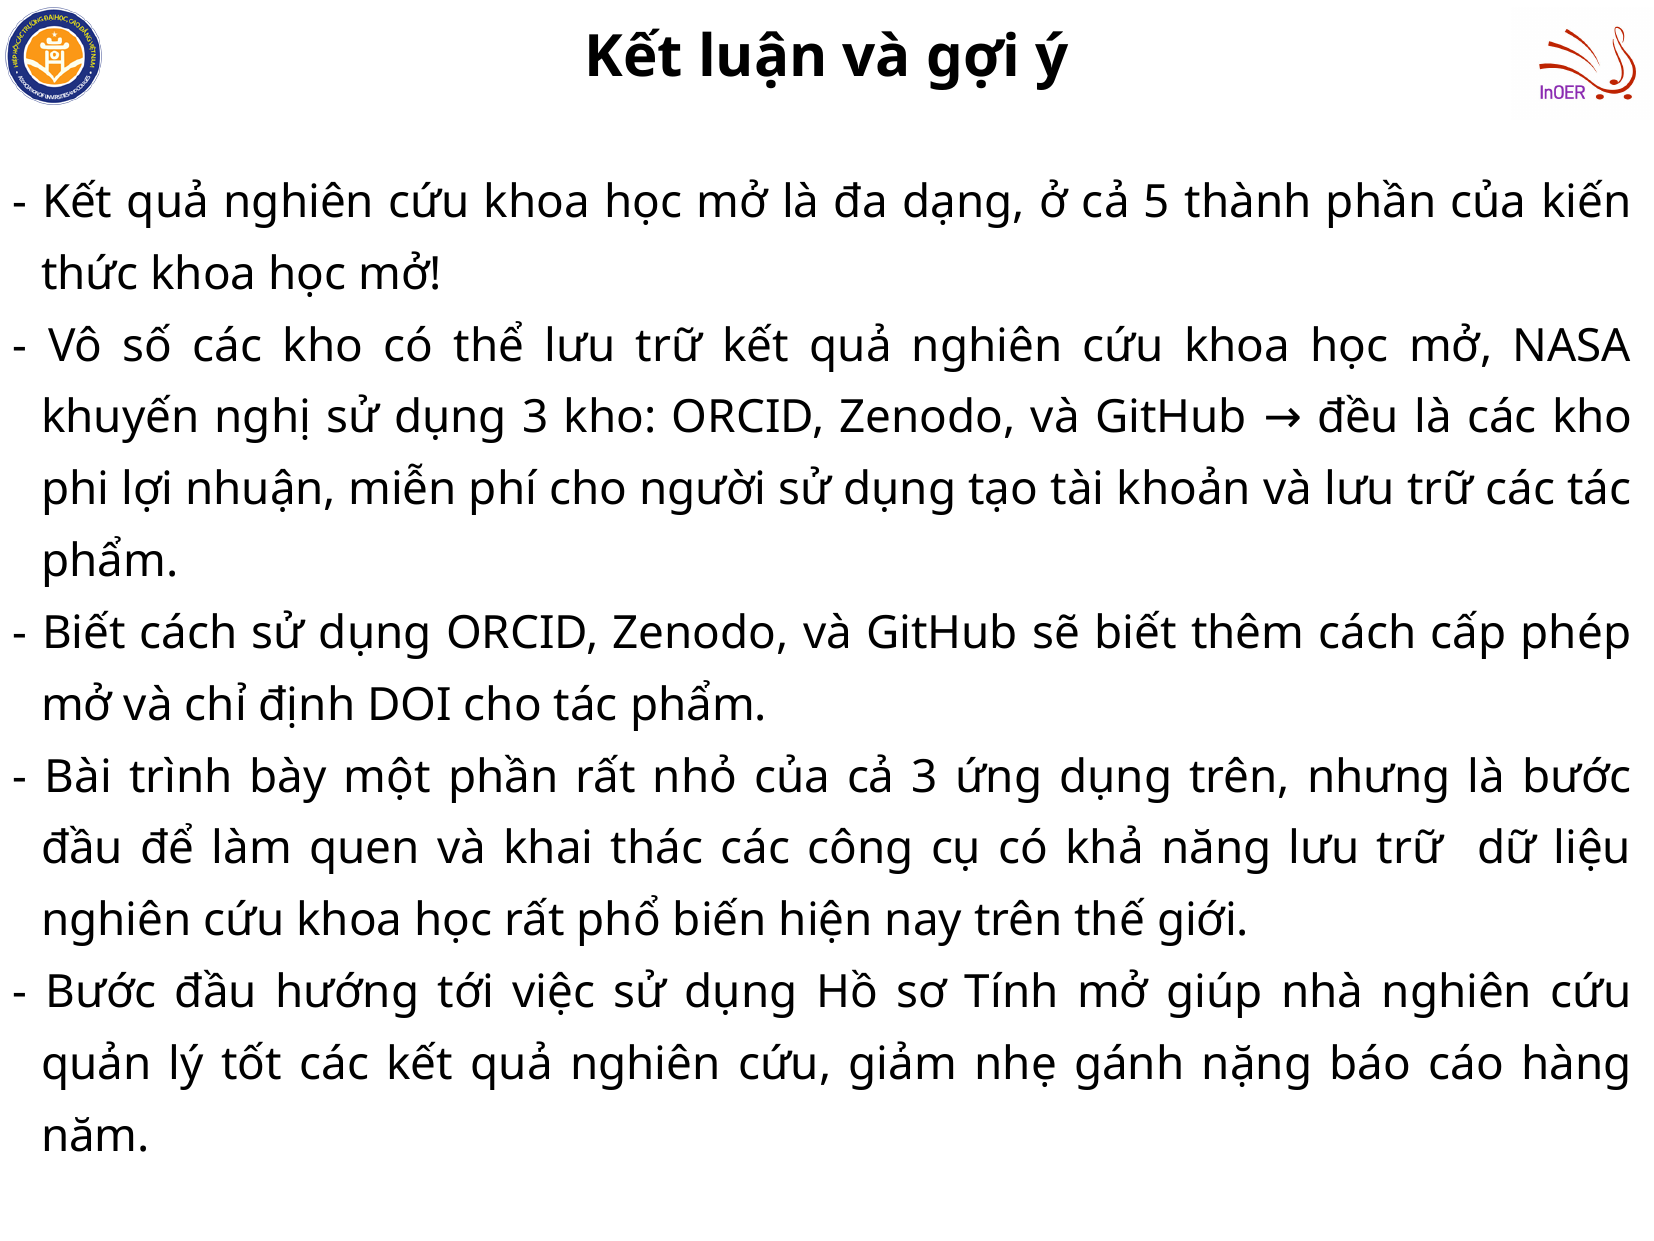

# Kết luận và gợi ý
- Kết quả nghiên cứu khoa học mở là đa dạng, ở cả 5 thành phần của kiến thức khoa học mở!
- Vô số các kho có thể lưu trữ kết quả nghiên cứu khoa học mở, NASA khuyến nghị sử dụng 3 kho: ORCID, Zenodo, và GitHub → đều là các kho phi lợi nhuận, miễn phí cho người sử dụng tạo tài khoản và lưu trữ các tác phẩm.
- Biết cách sử dụng ORCID, Zenodo, và GitHub sẽ biết thêm cách cấp phép mở và chỉ định DOI cho tác phẩm.
- Bài trình bày một phần rất nhỏ của cả 3 ứng dụng trên, nhưng là bước đầu để làm quen và khai thác các công cụ có khả năng lưu trữ dữ liệu nghiên cứu khoa học rất phổ biến hiện nay trên thế giới.
- Bước đầu hướng tới việc sử dụng Hồ sơ Tính mở giúp nhà nghiên cứu quản lý tốt các kết quả nghiên cứu, giảm nhẹ gánh nặng báo cáo hàng năm.